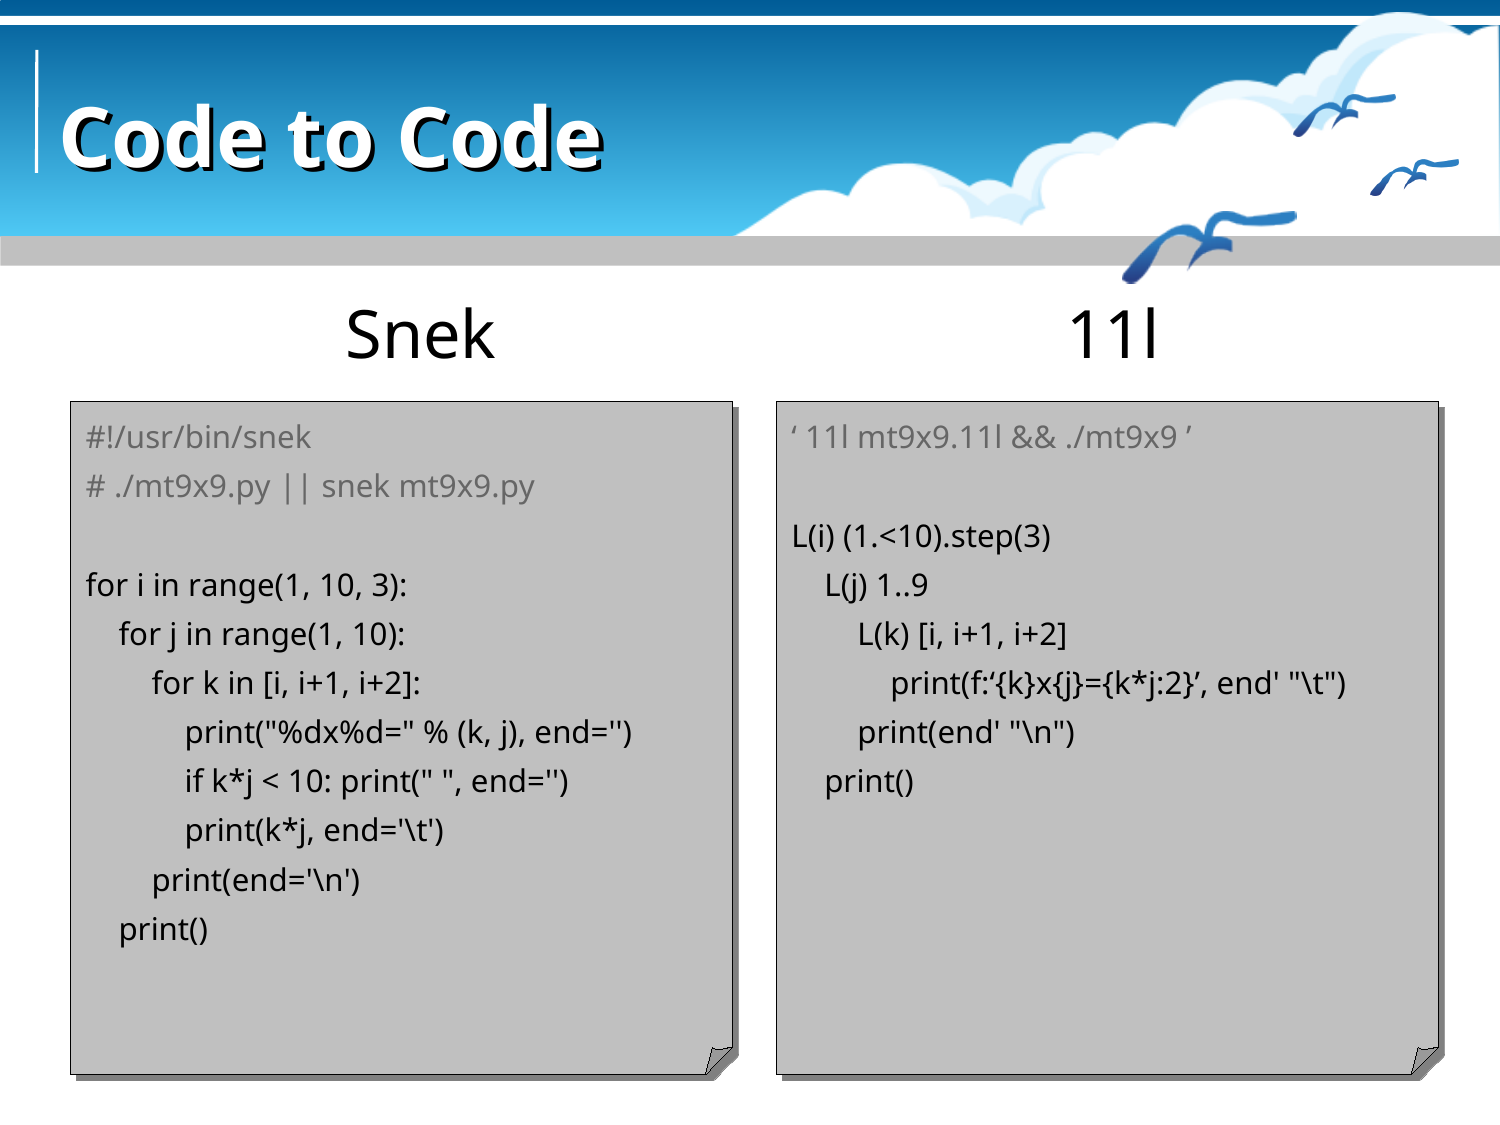

# Code to Code
11l
Snek
#!/usr/bin/snek
# ./mt9x9.py || snek mt9x9.py
for i in range(1, 10, 3):
 for j in range(1, 10):
 for k in [i, i+1, i+2]:
 print("%dx%d=" % (k, j), end='')
 if k*j < 10: print(" ", end='')
 print(k*j, end='\t')
 print(end='\n')
 print()
‘ 11l mt9x9.11l && ./mt9x9 ’
L(i) (1.<10).step(3)
 L(j) 1..9
 L(k) [i, i+1, i+2]
 print(f:‘{k}x{j}={k*j:2}’, end' "\t")
 print(end' "\n")
 print()